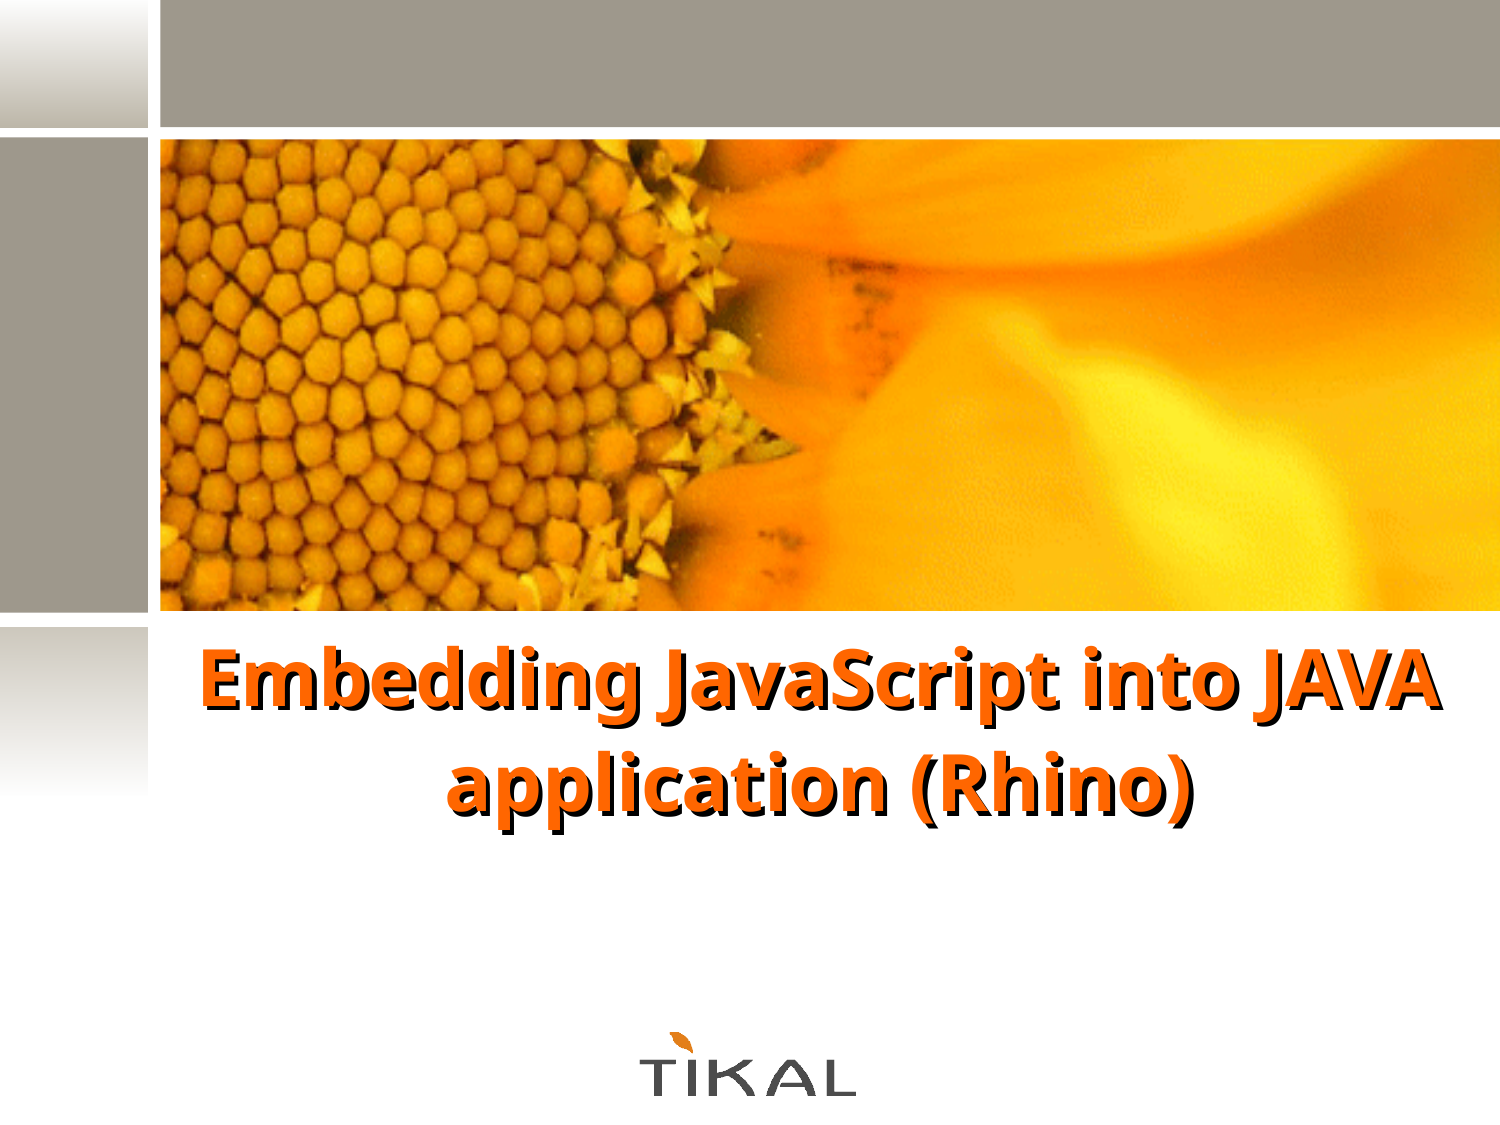

# Embedding JavaScript into JAVA application (Rhino)